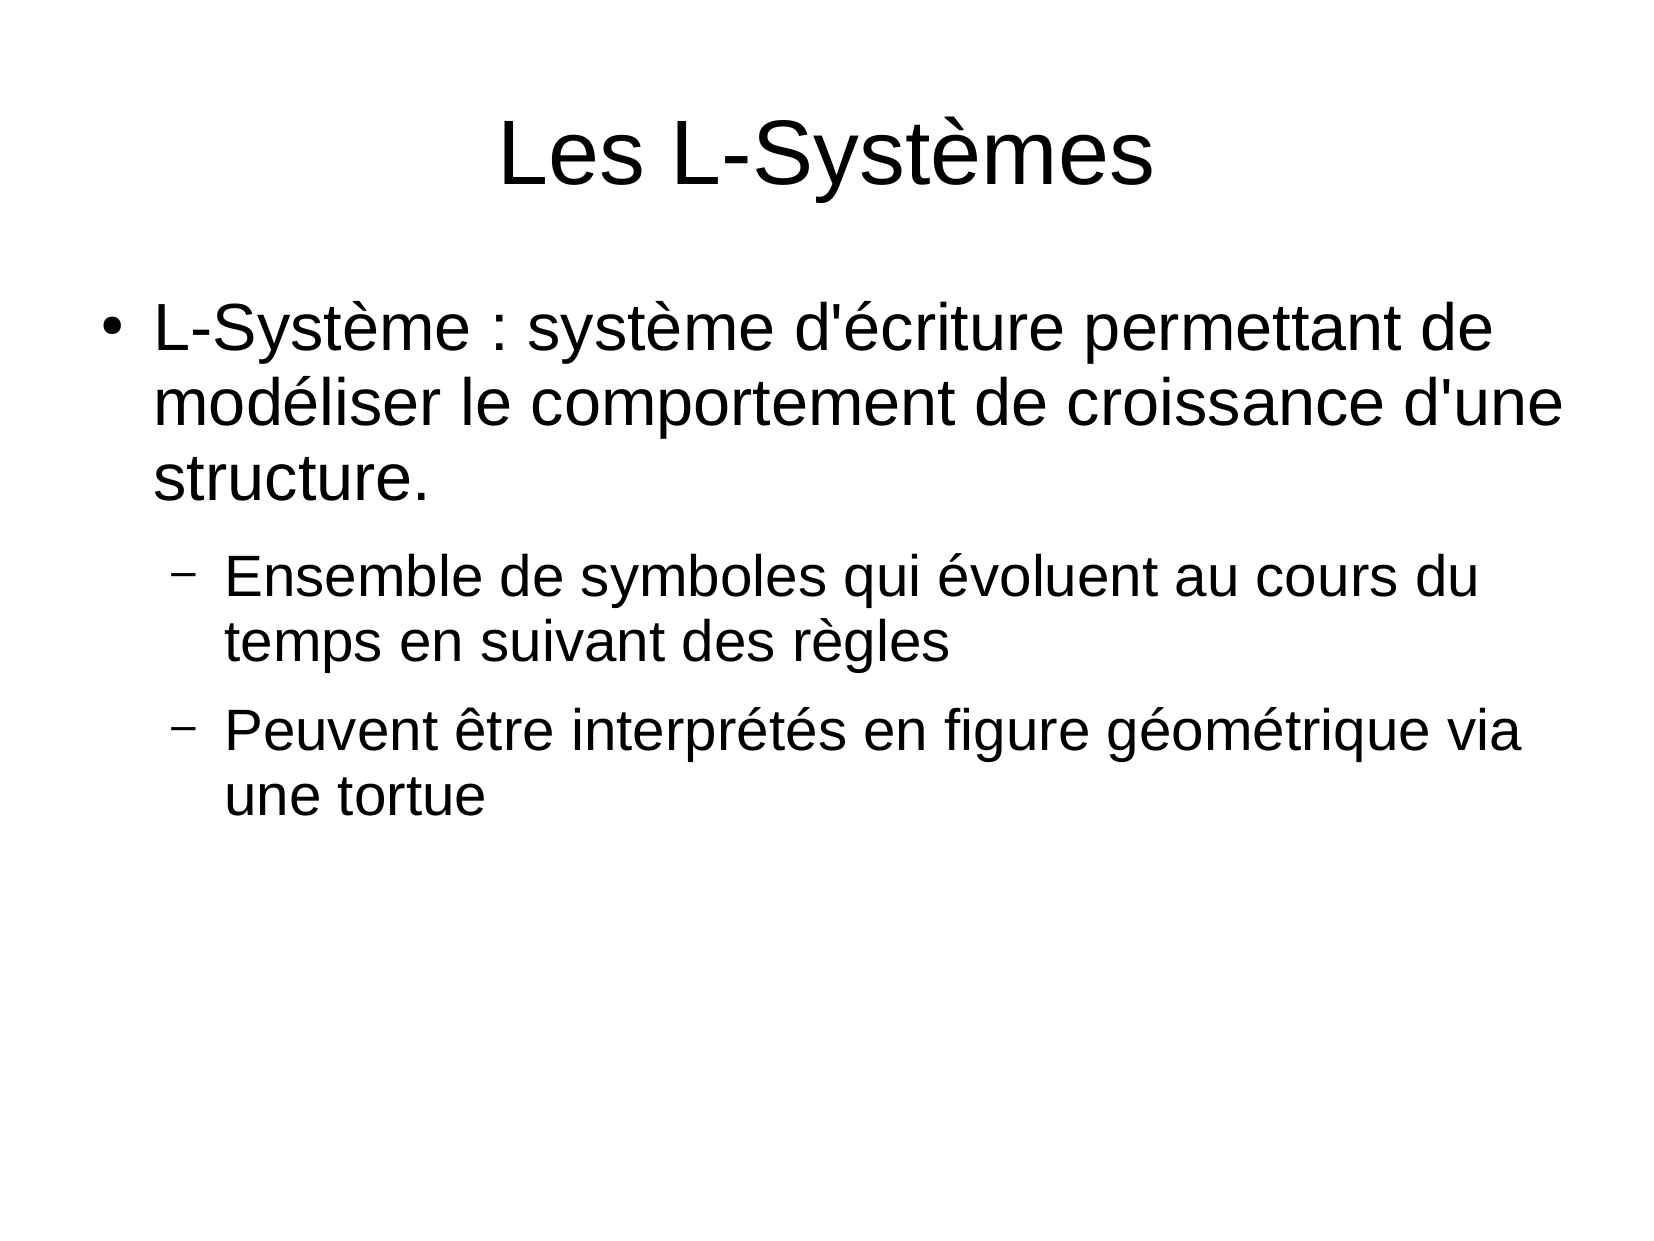

# Les L-Systèmes
L-Système : système d'écriture permettant de modéliser le comportement de croissance d'une structure.
Ensemble de symboles qui évoluent au cours du temps en suivant des règles
Peuvent être interprétés en figure géométrique via une tortue